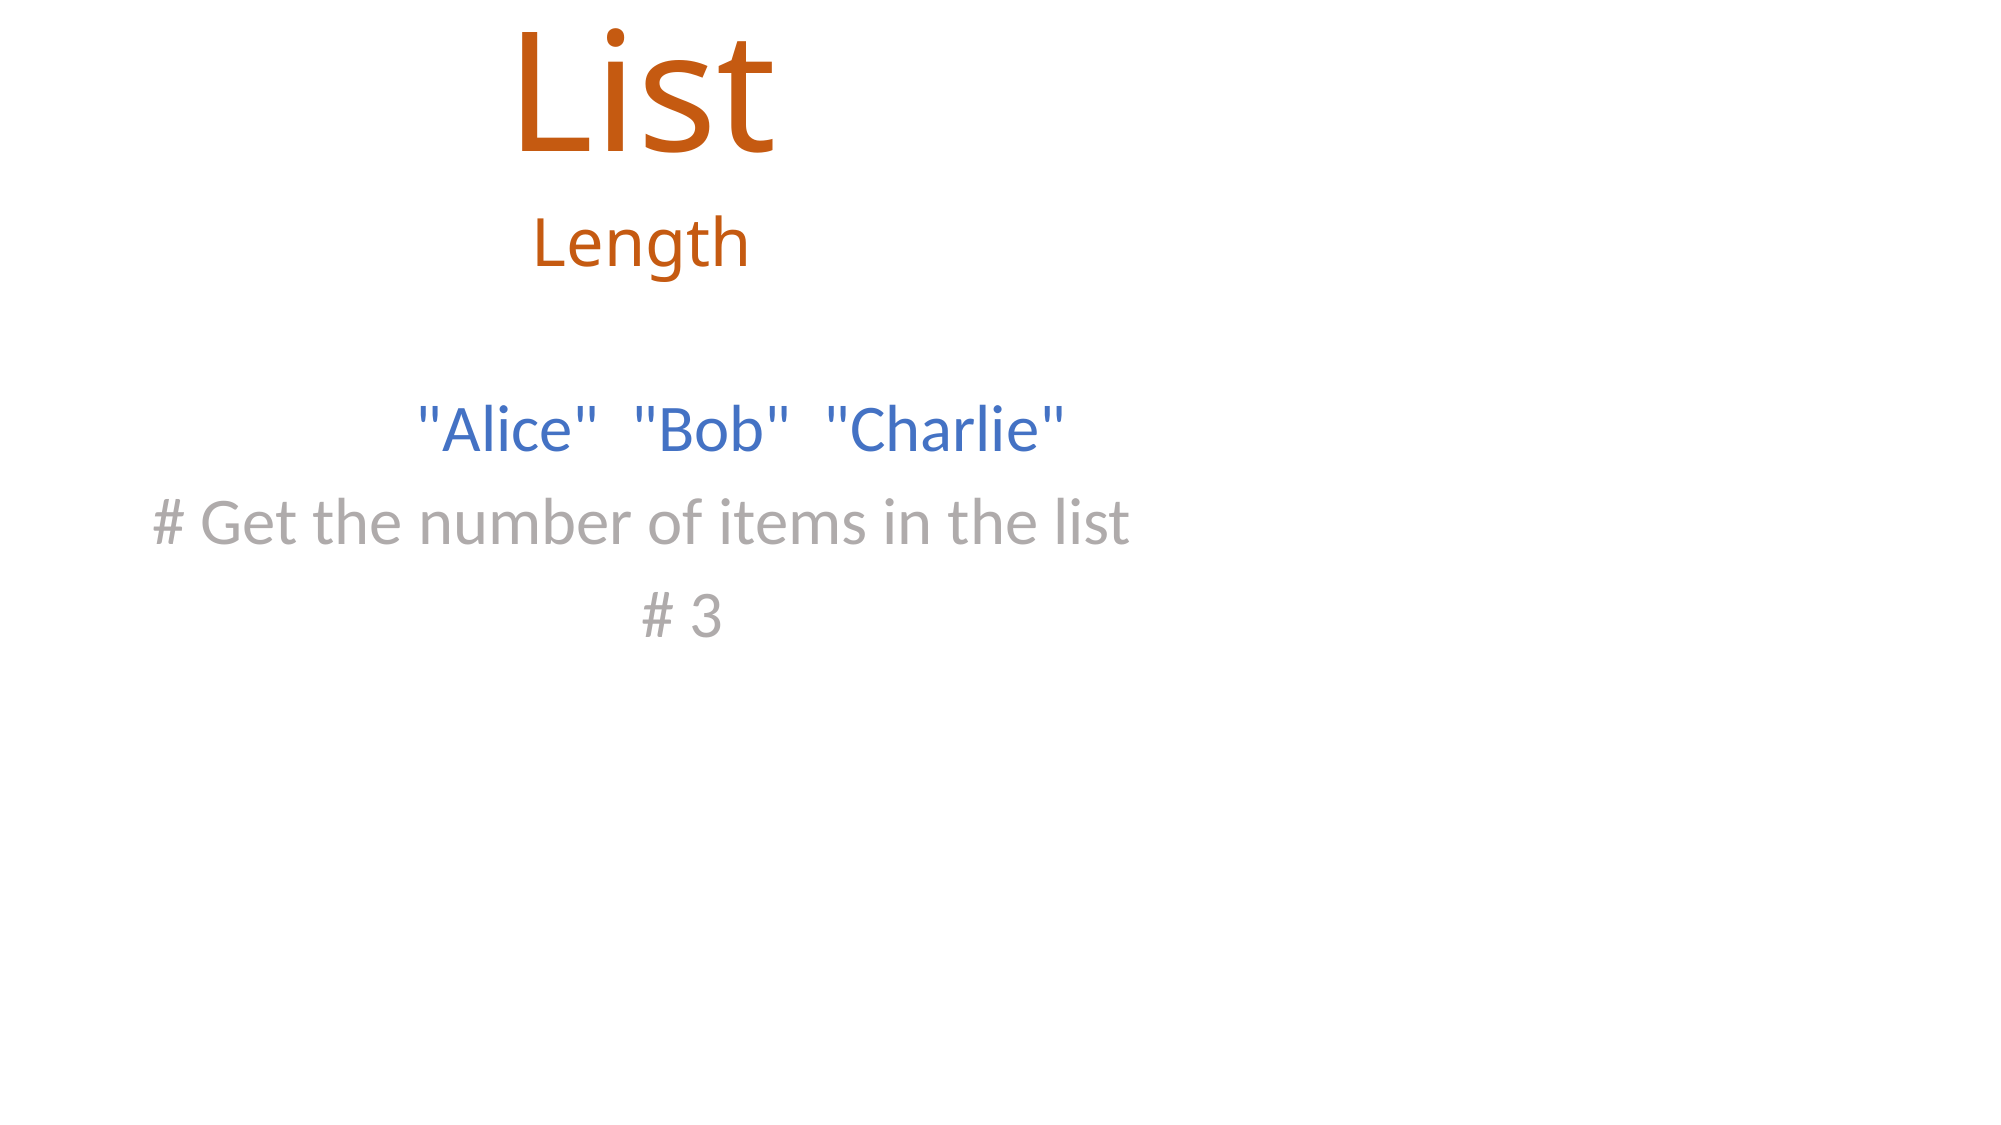

# List
Length
names = ["Alice", "Bob", "Charlie"]
# Get the number of items in the list
print(len(names)) # 3